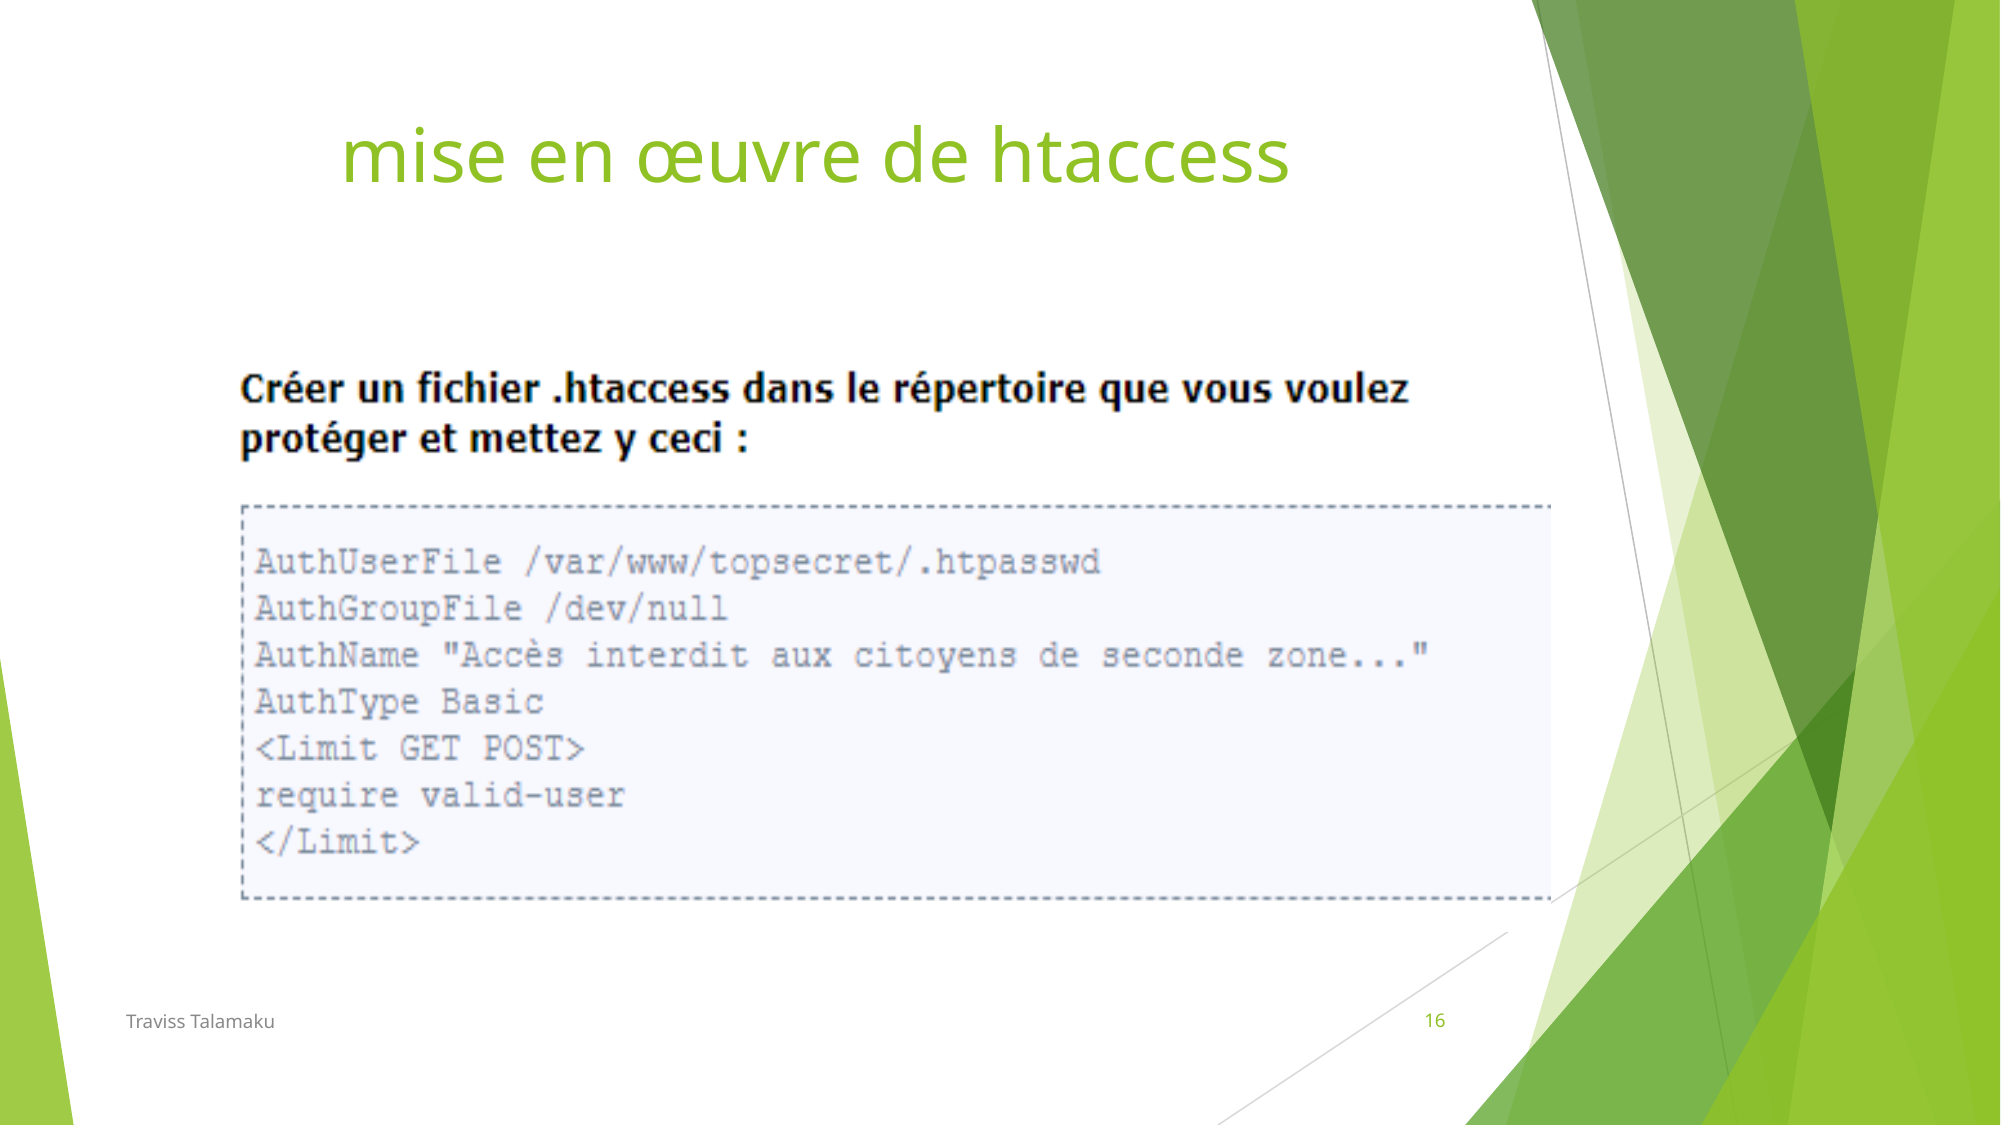

# mise en œuvre de htaccess
Traviss Talamaku